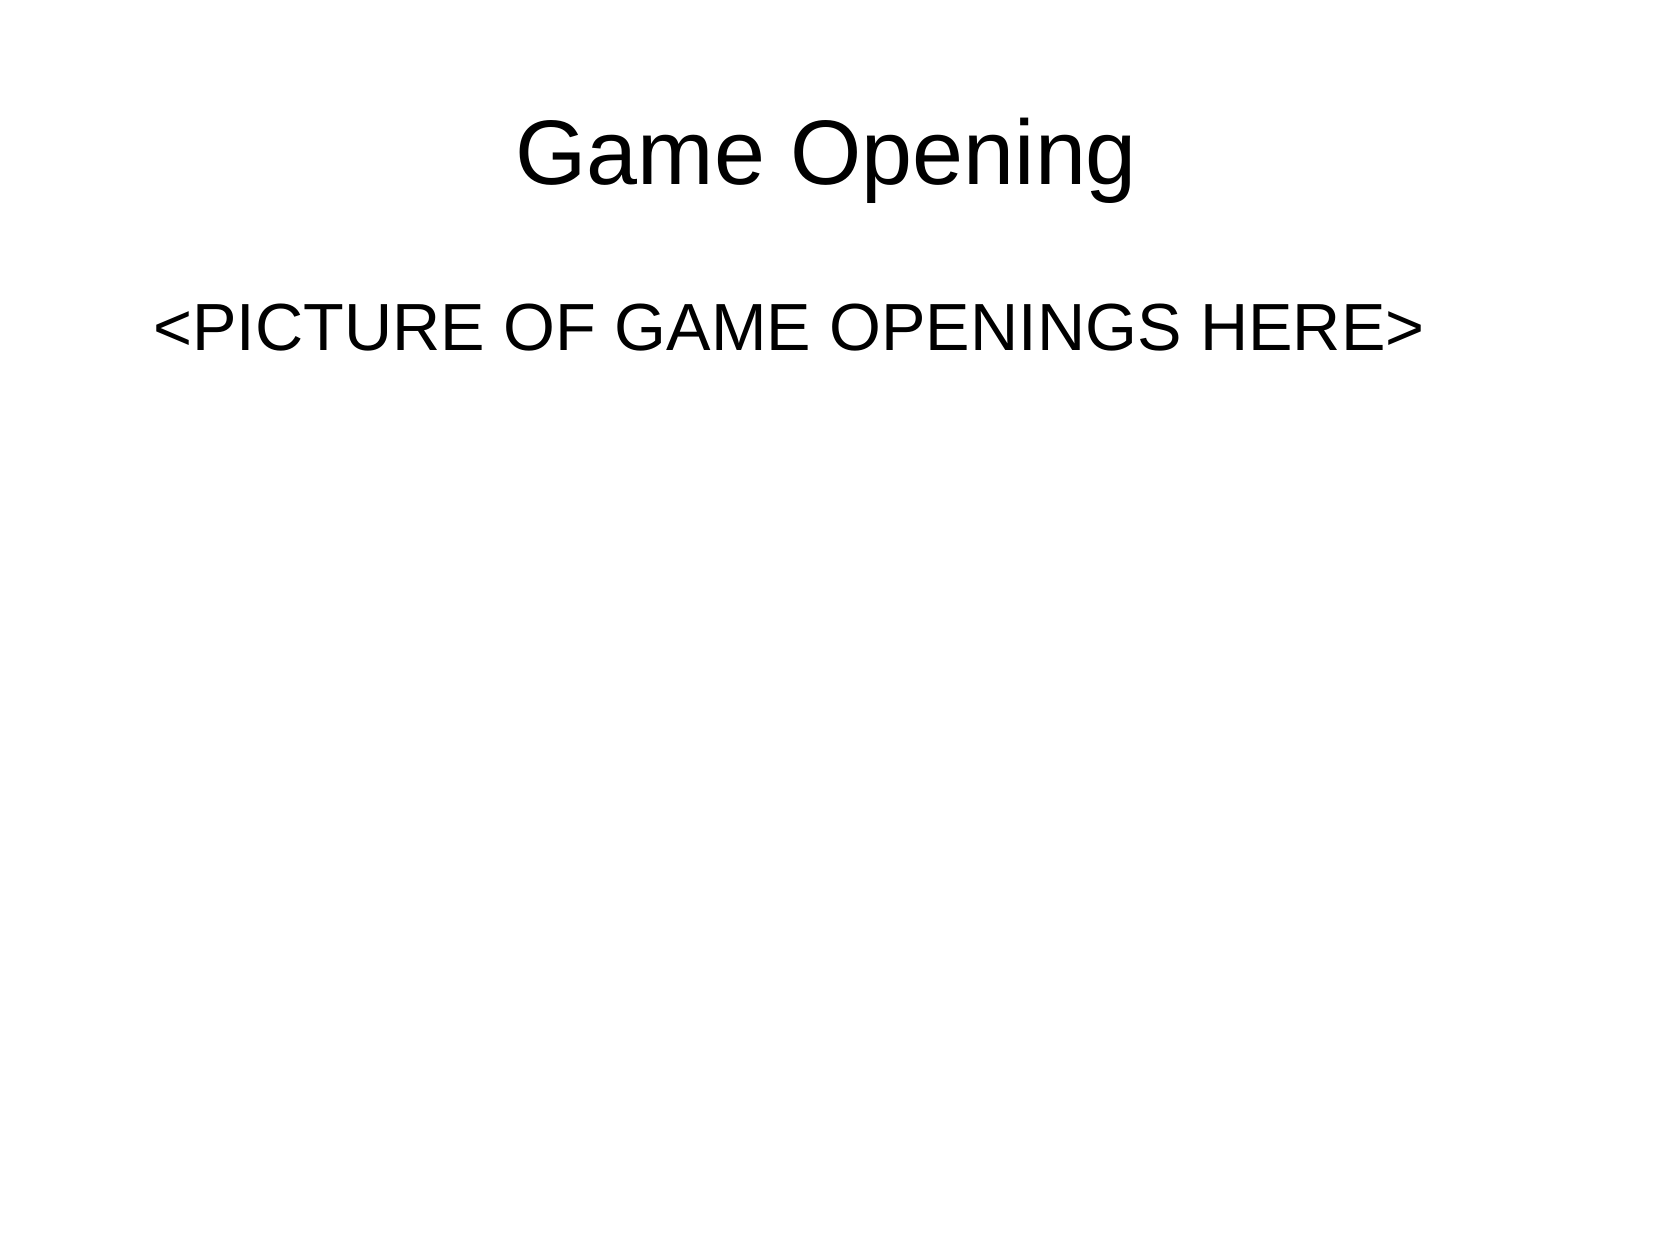

# Game Opening
<PICTURE OF GAME OPENINGS HERE>